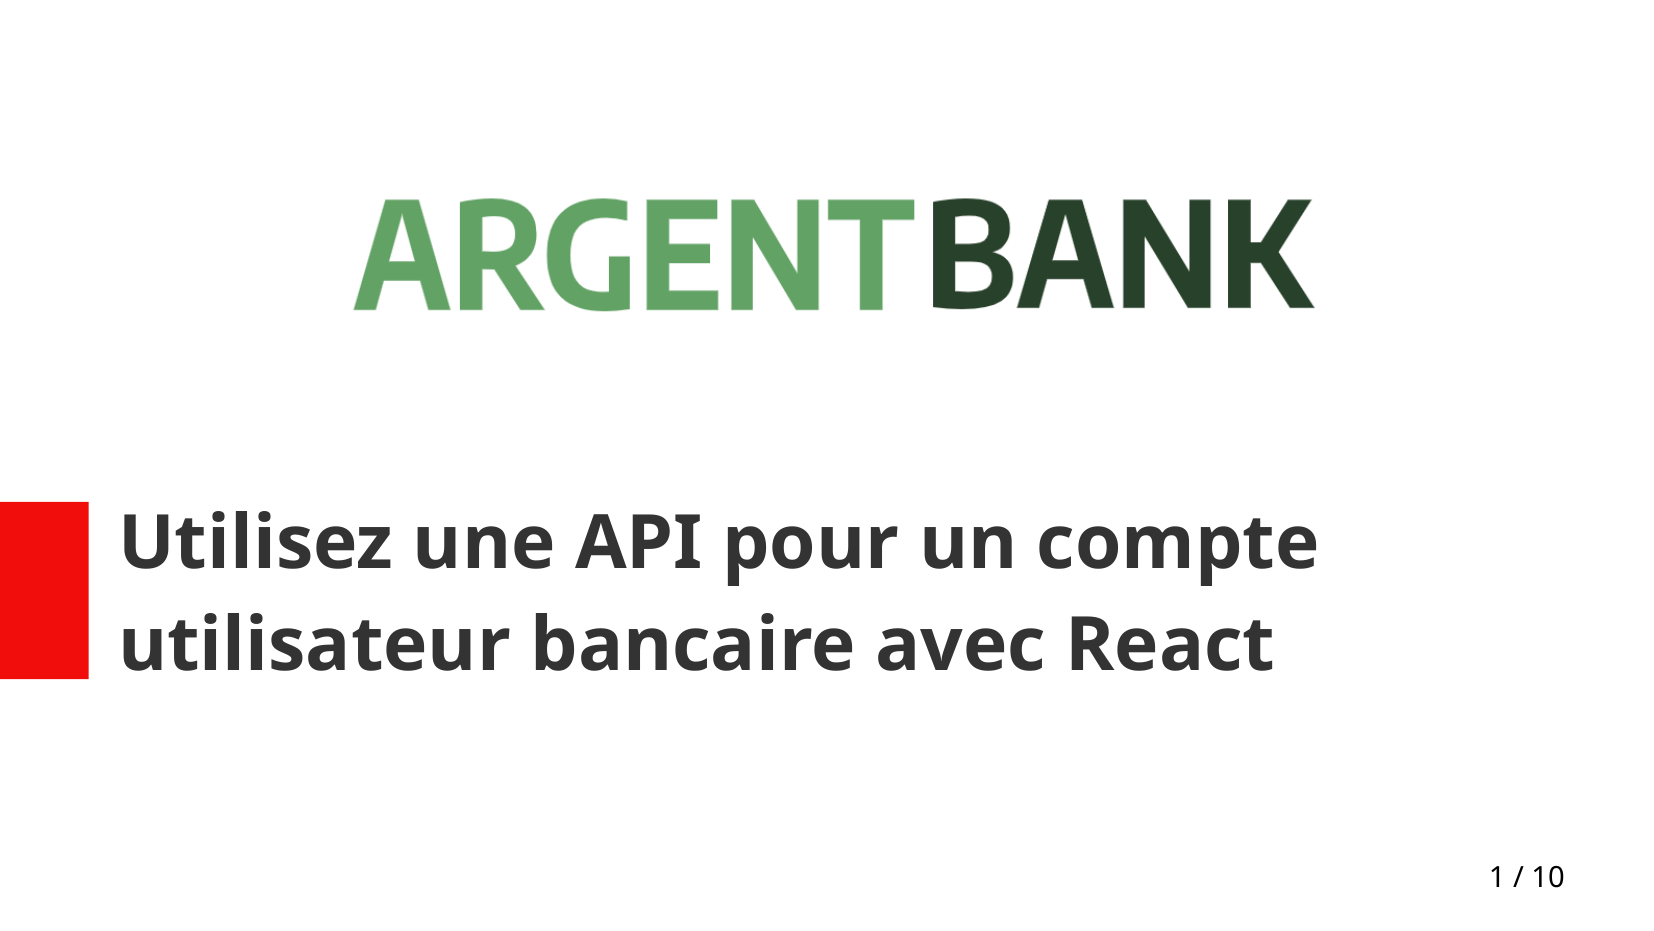

# Utilisez une API pour un compte utilisateur bancaire avec React
1